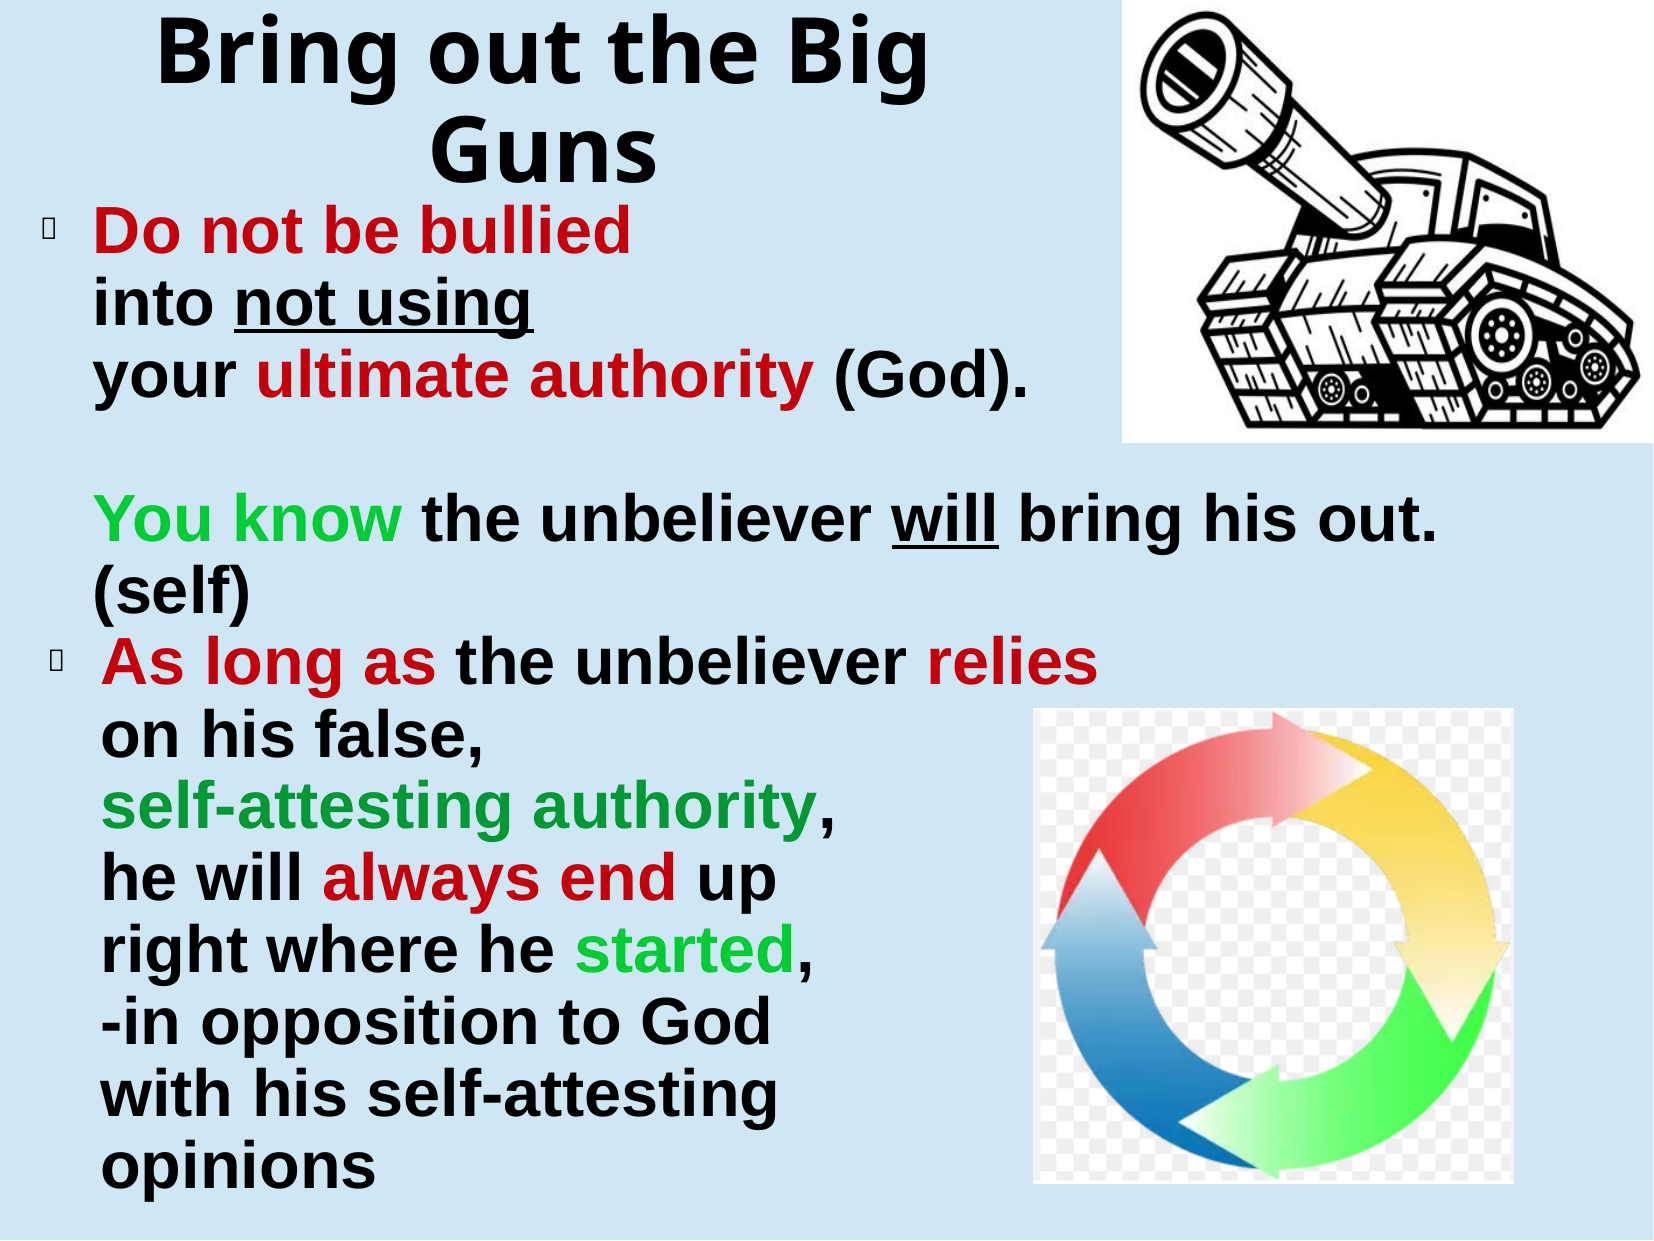

# Bring out the Big Guns
Do not be bullied
into not using
your ultimate authority (God).
You know the unbeliever will bring his out.
(self)
As long as the unbeliever relies
on his false,
self-attesting authority,
he will always end up
right where he started,
-in opposition to God
with his self-attesting
opinions